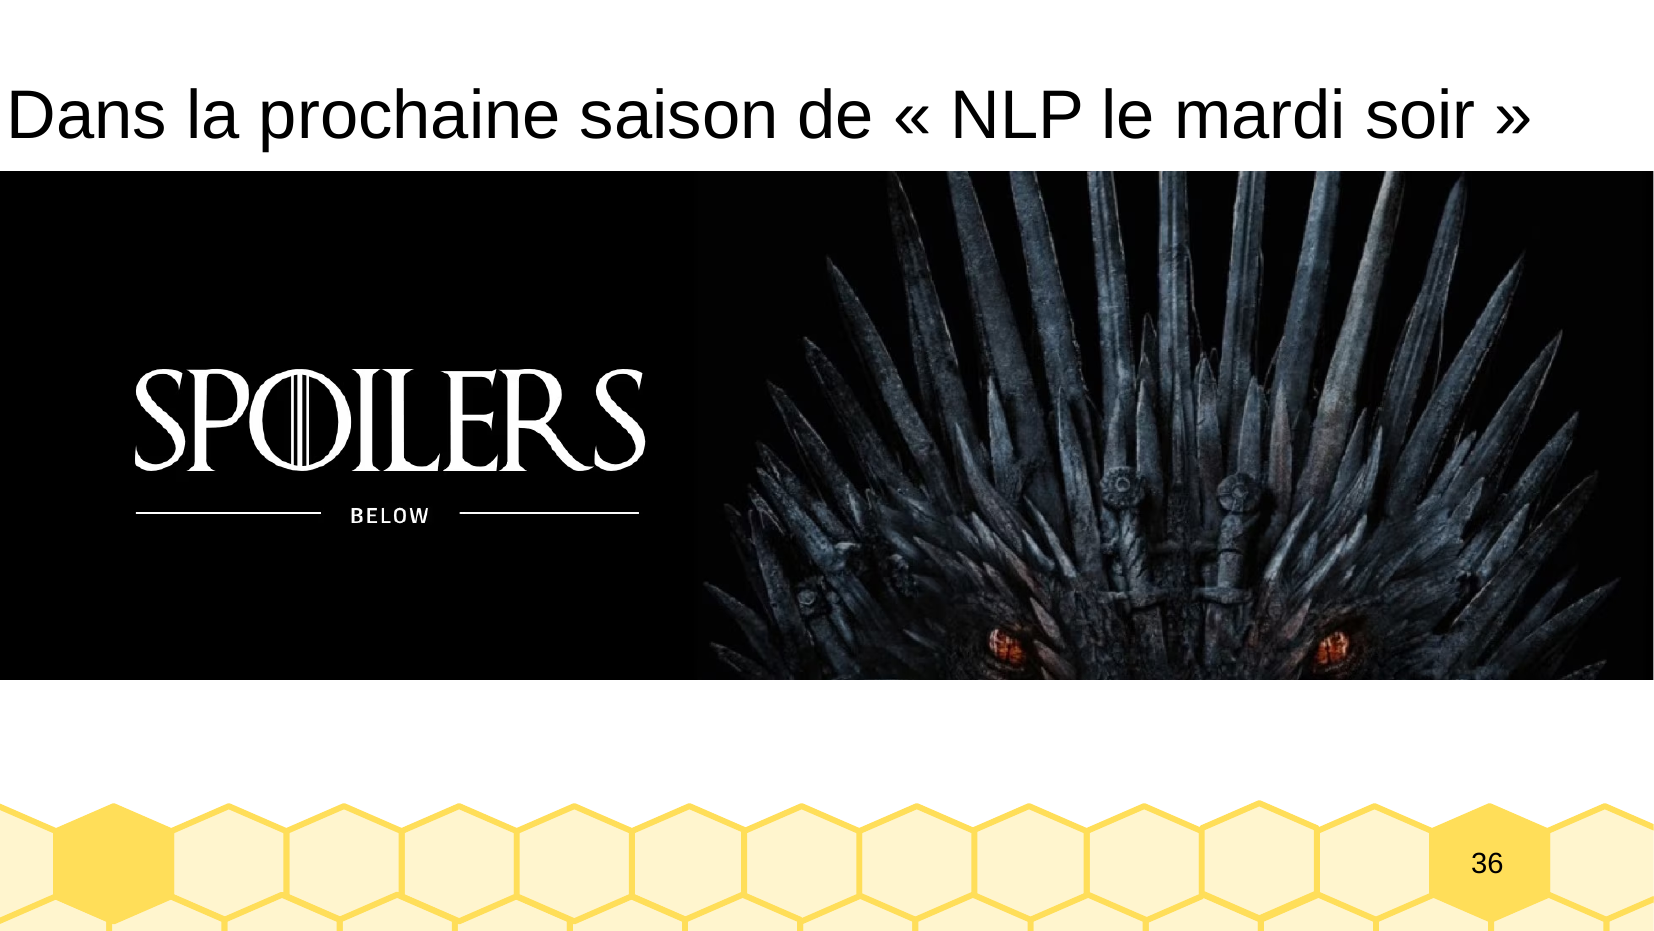

# Dans la prochaine saison de « NLP le mardi soir »